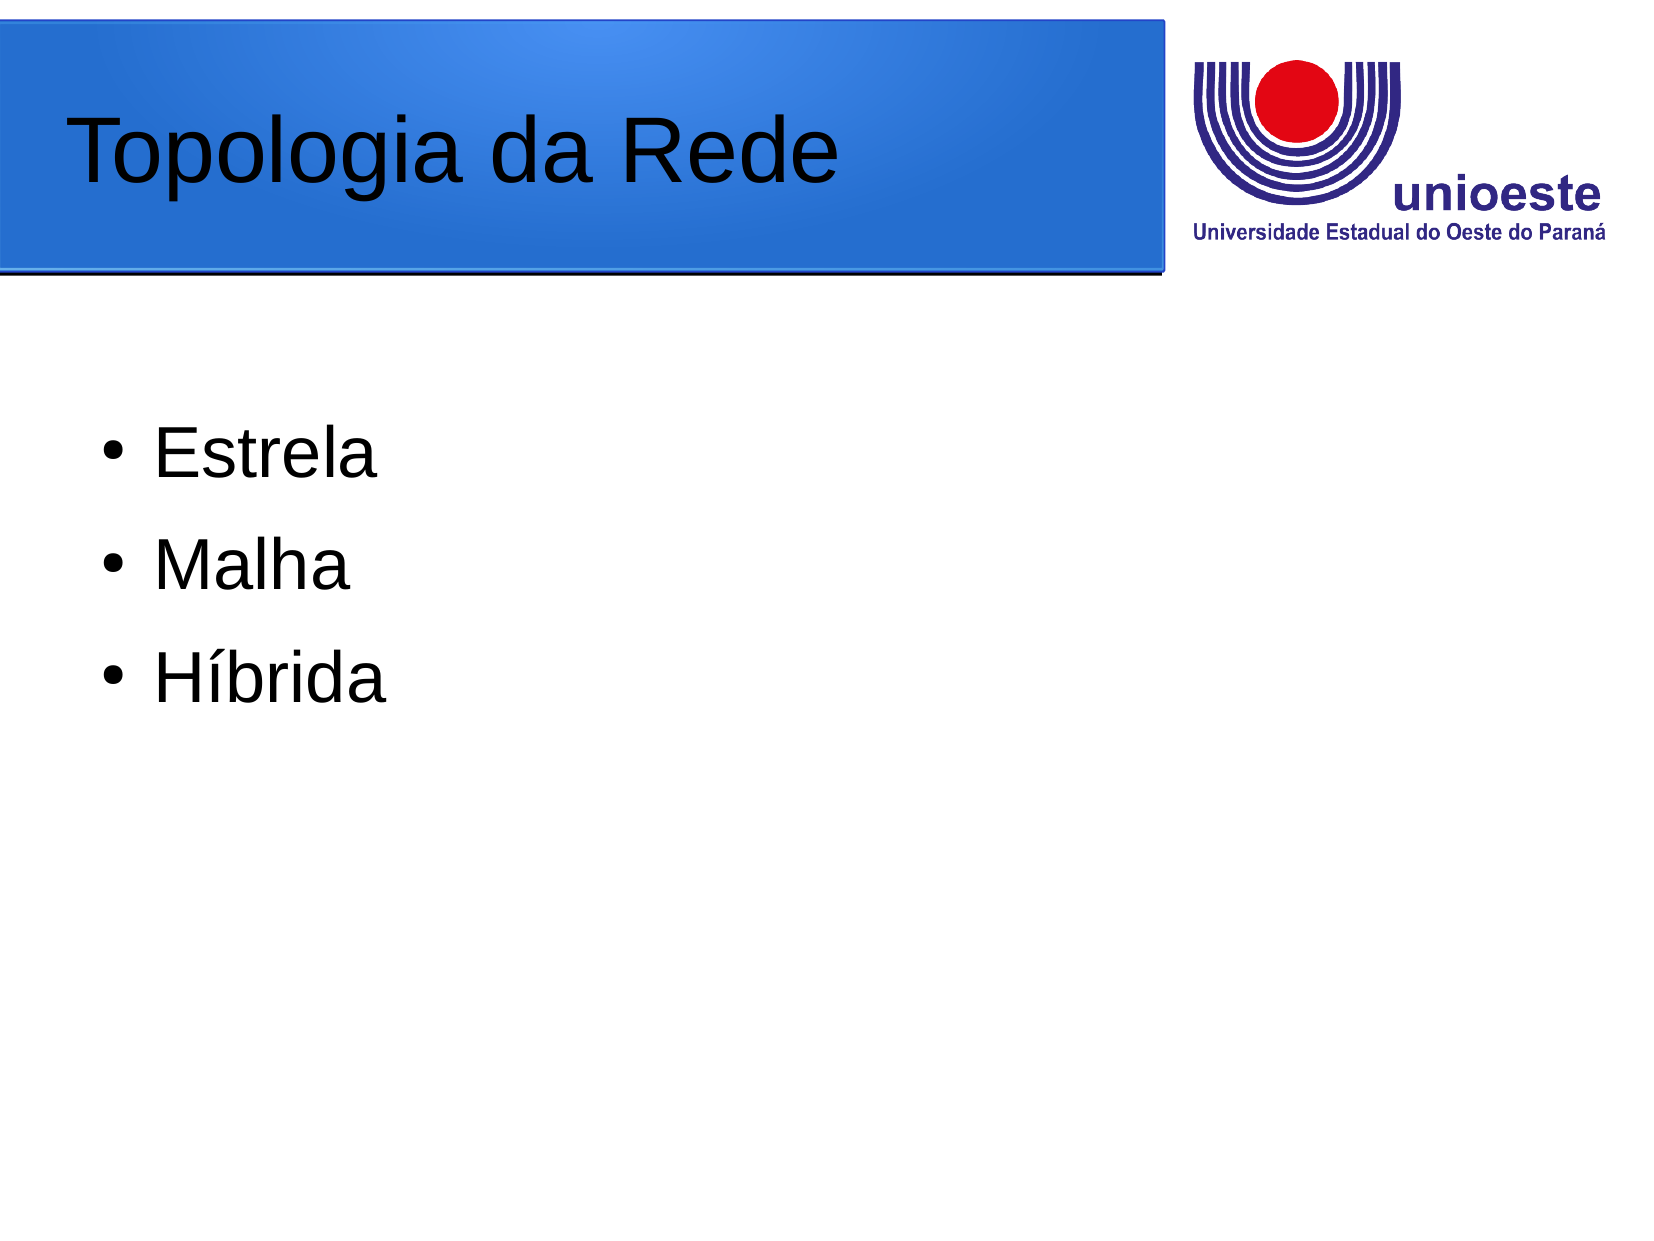

# Topologia da Rede
Estrela
Malha
Híbrida